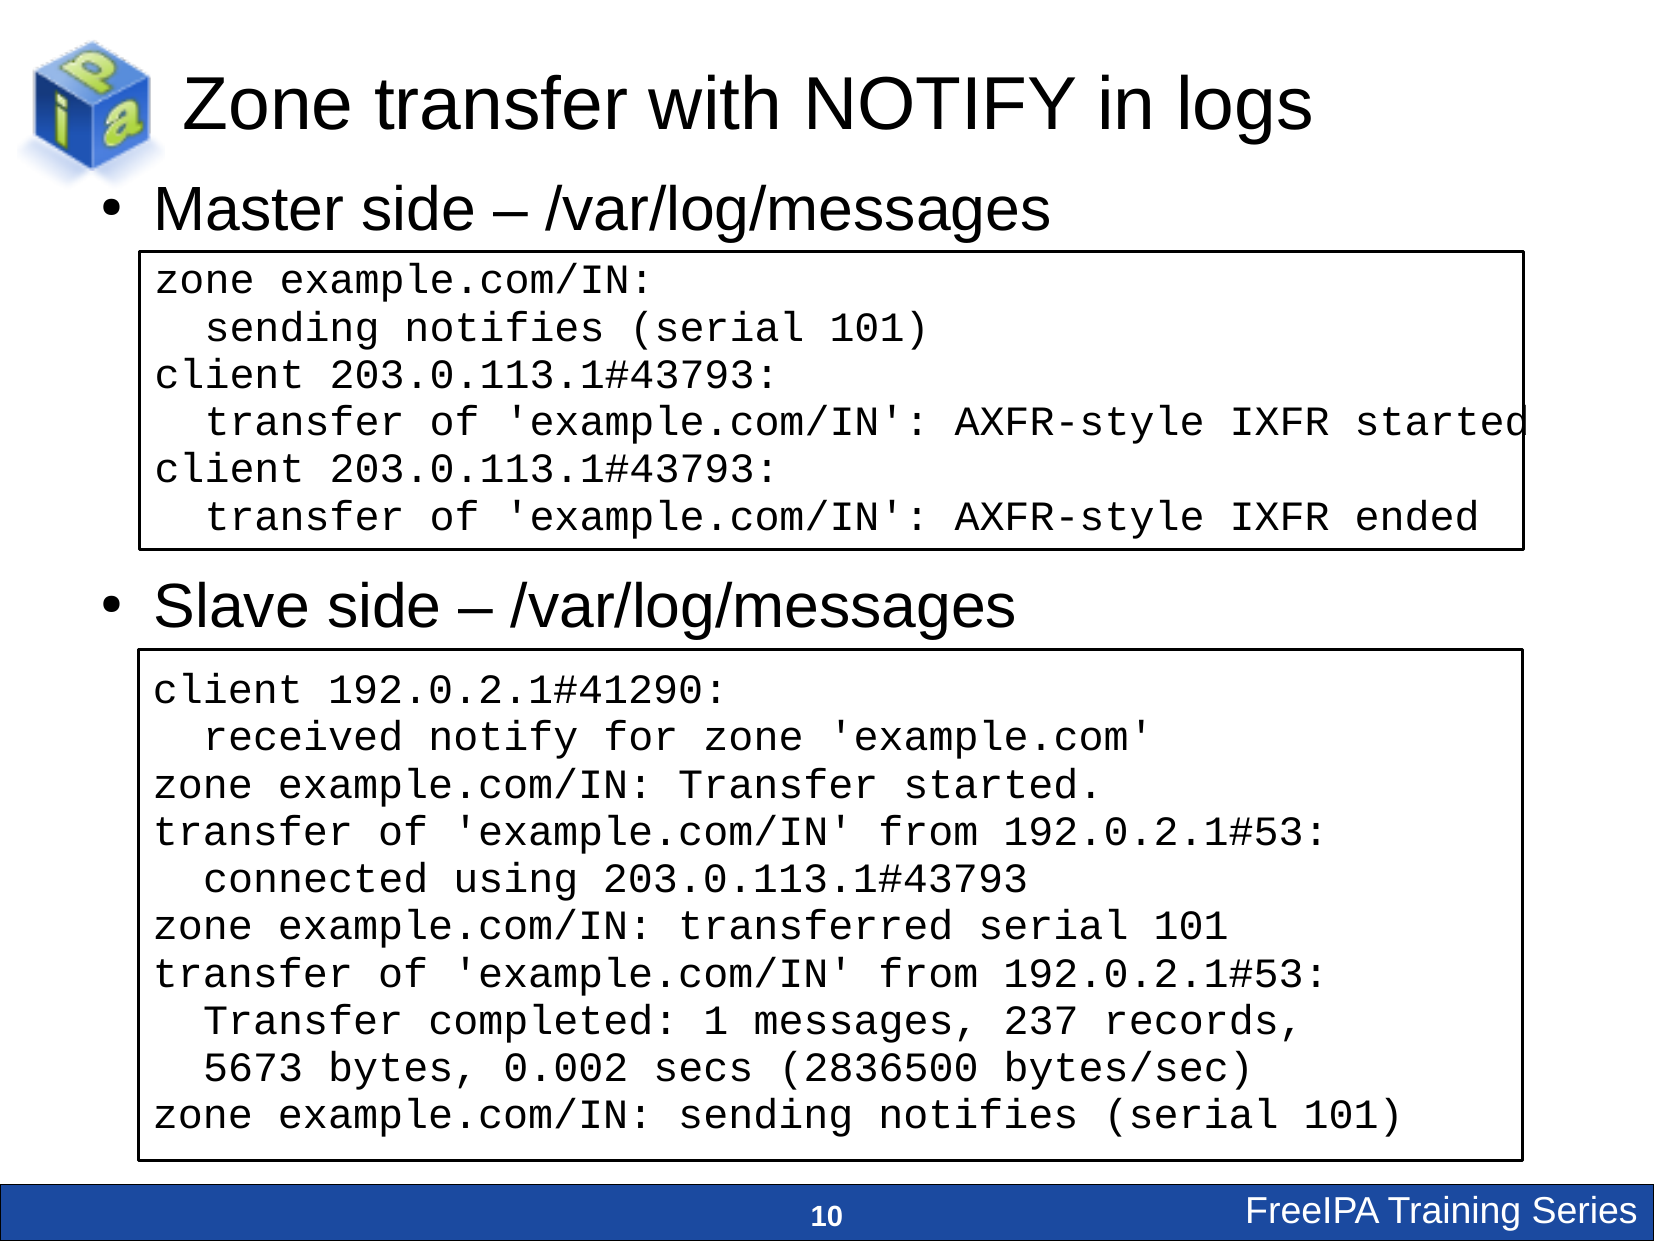

# Zone transfer with NOTIFY in logs
Master side – /var/log/messages
Slave side – /var/log/messages
zone example.com/IN:
 sending notifies (serial 101)
client 203.0.113.1#43793:
 transfer of 'example.com/IN': AXFR-style IXFR started
client 203.0.113.1#43793:
 transfer of 'example.com/IN': AXFR-style IXFR ended
client 192.0.2.1#41290:
 received notify for zone 'example.com'
zone example.com/IN: Transfer started.
transfer of 'example.com/IN' from 192.0.2.1#53:
 connected using 203.0.113.1#43793
zone example.com/IN: transferred serial 101
transfer of 'example.com/IN' from 192.0.2.1#53:
 Transfer completed: 1 messages, 237 records,
 5673 bytes, 0.002 secs (2836500 bytes/sec)
zone example.com/IN: sending notifies (serial 101)
10